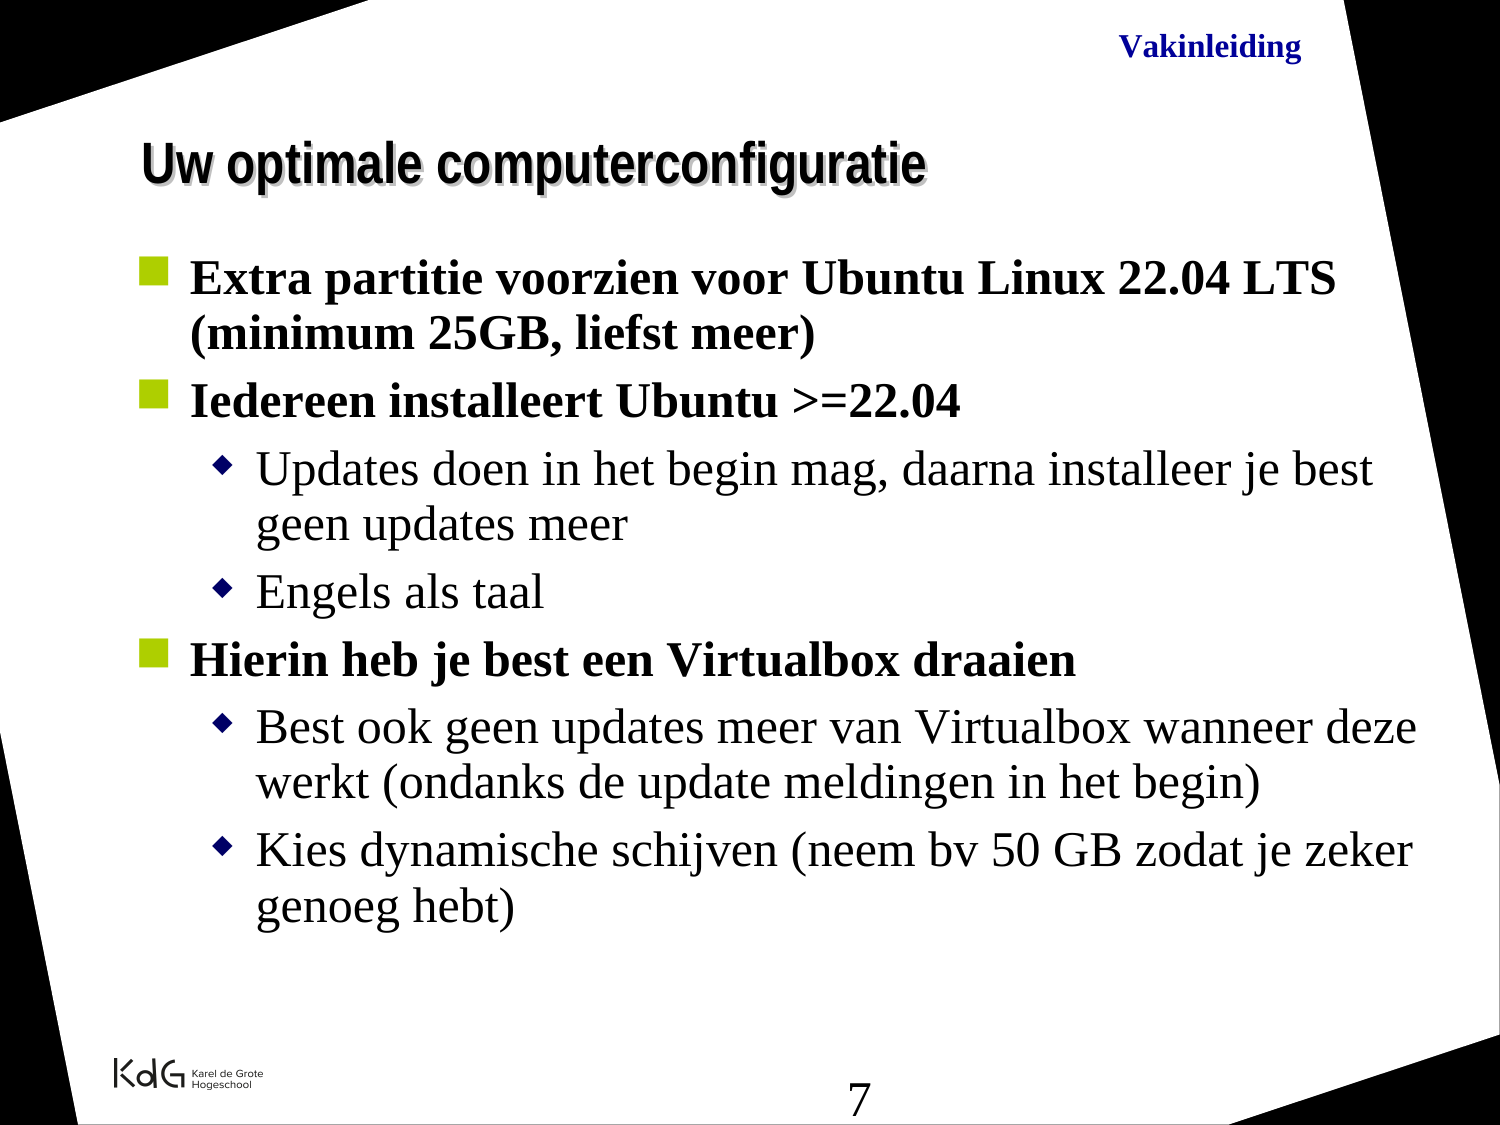

# Uw optimale computerconfiguratie
Extra partitie voorzien voor Ubuntu Linux 22.04 LTS (minimum 25GB, liefst meer)
Iedereen installeert Ubuntu >=22.04
Updates doen in het begin mag, daarna installeer je best geen updates meer
Engels als taal
Hierin heb je best een Virtualbox draaien
Best ook geen updates meer van Virtualbox wanneer deze werkt (ondanks de update meldingen in het begin)
Kies dynamische schijven (neem bv 50 GB zodat je zeker genoeg hebt)